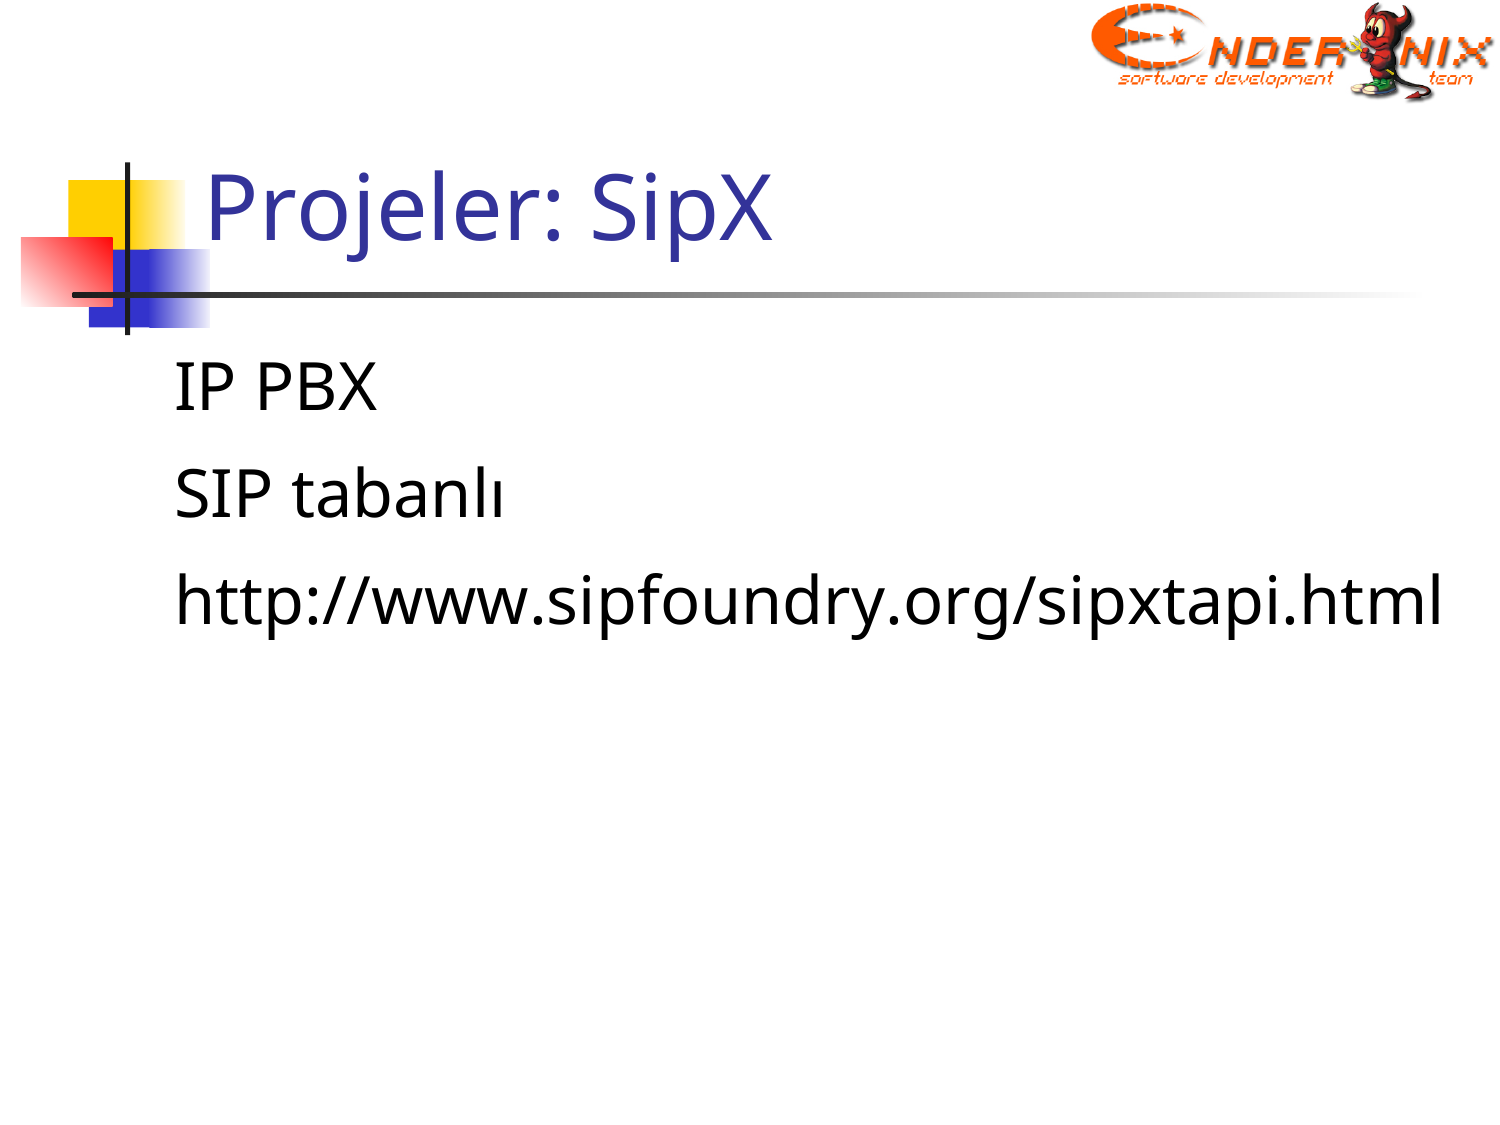

# Projeler: SipX
IP PBX
SIP tabanlı
http://www.sipfoundry.org/sipxtapi.html